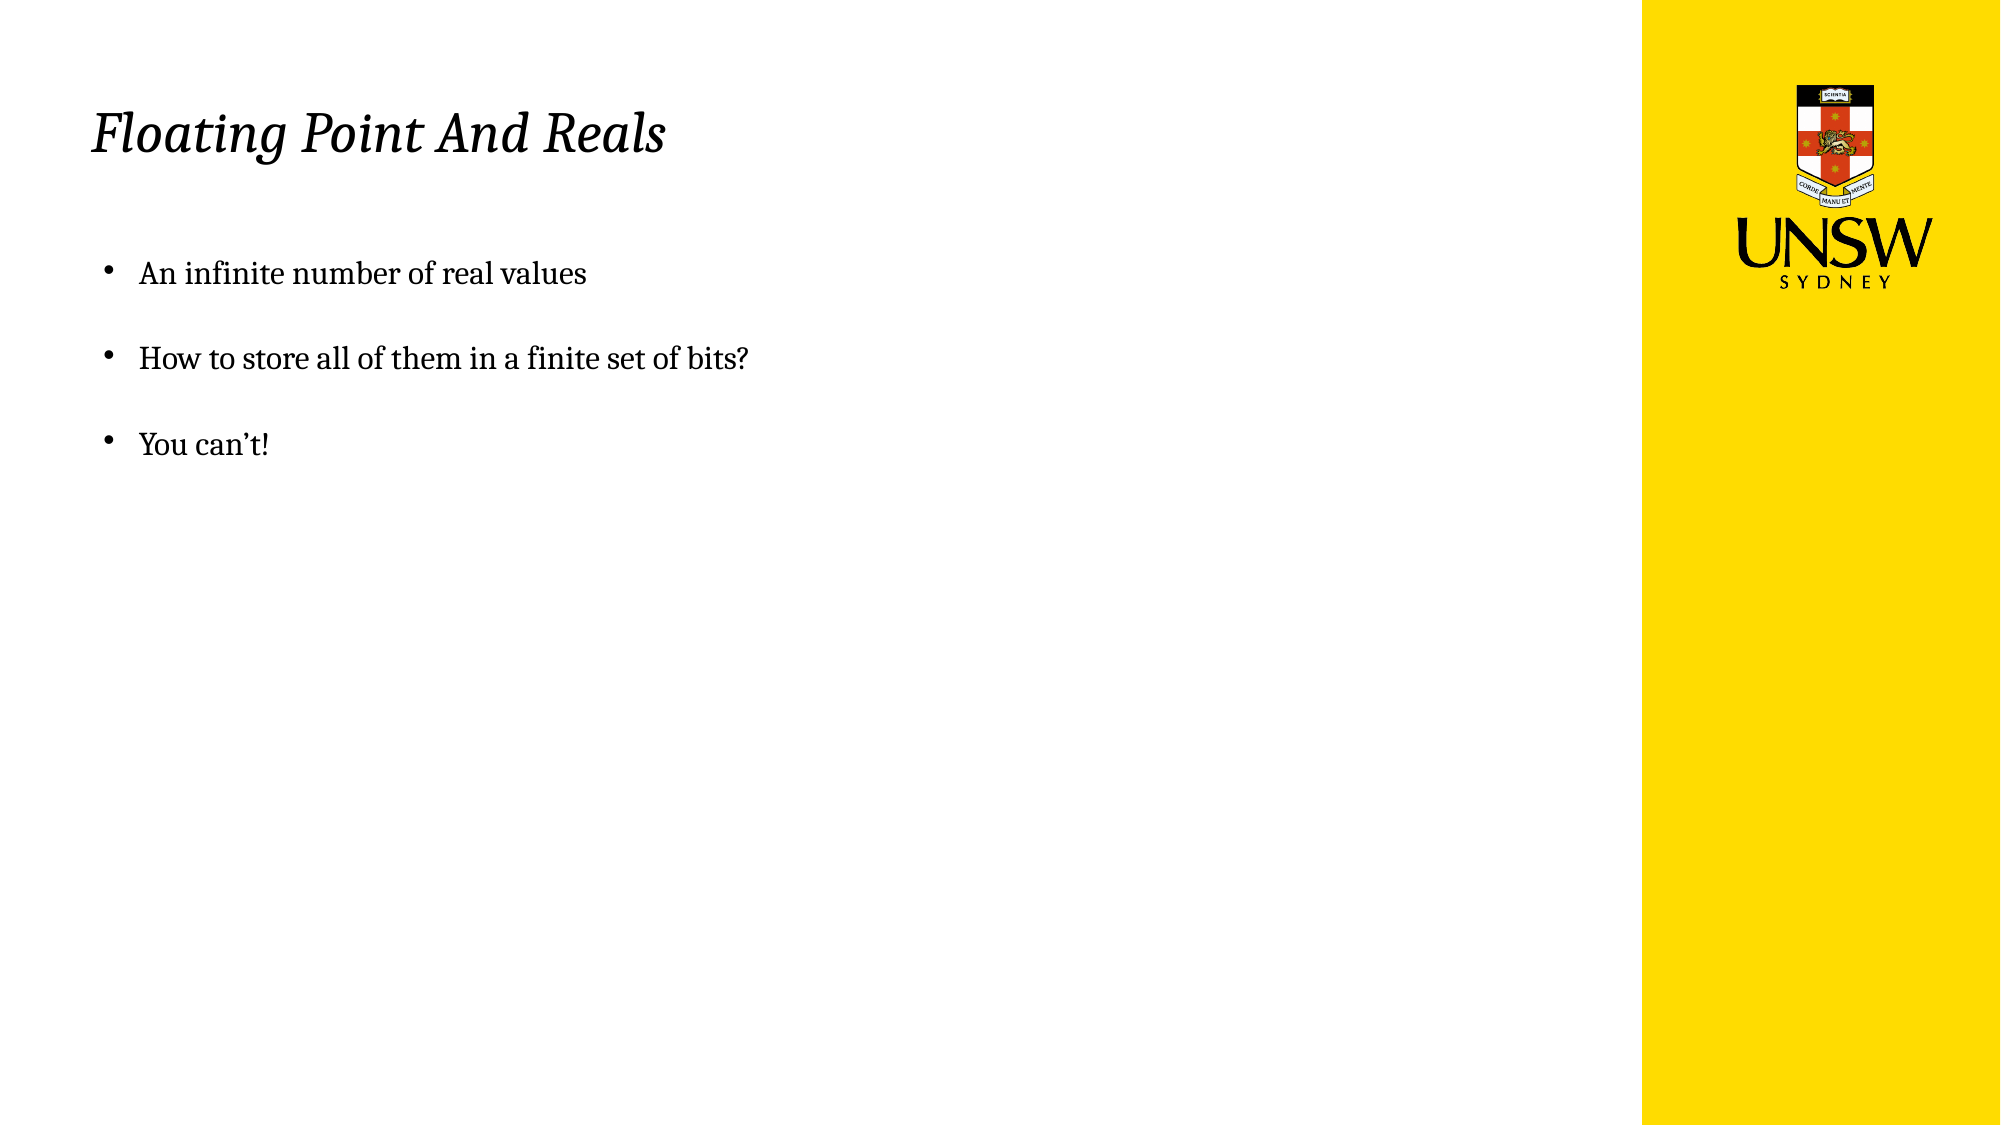

# Floating Point And Reals
An infinite number of real values
How to store all of them in a finite set of bits?
You can’t!